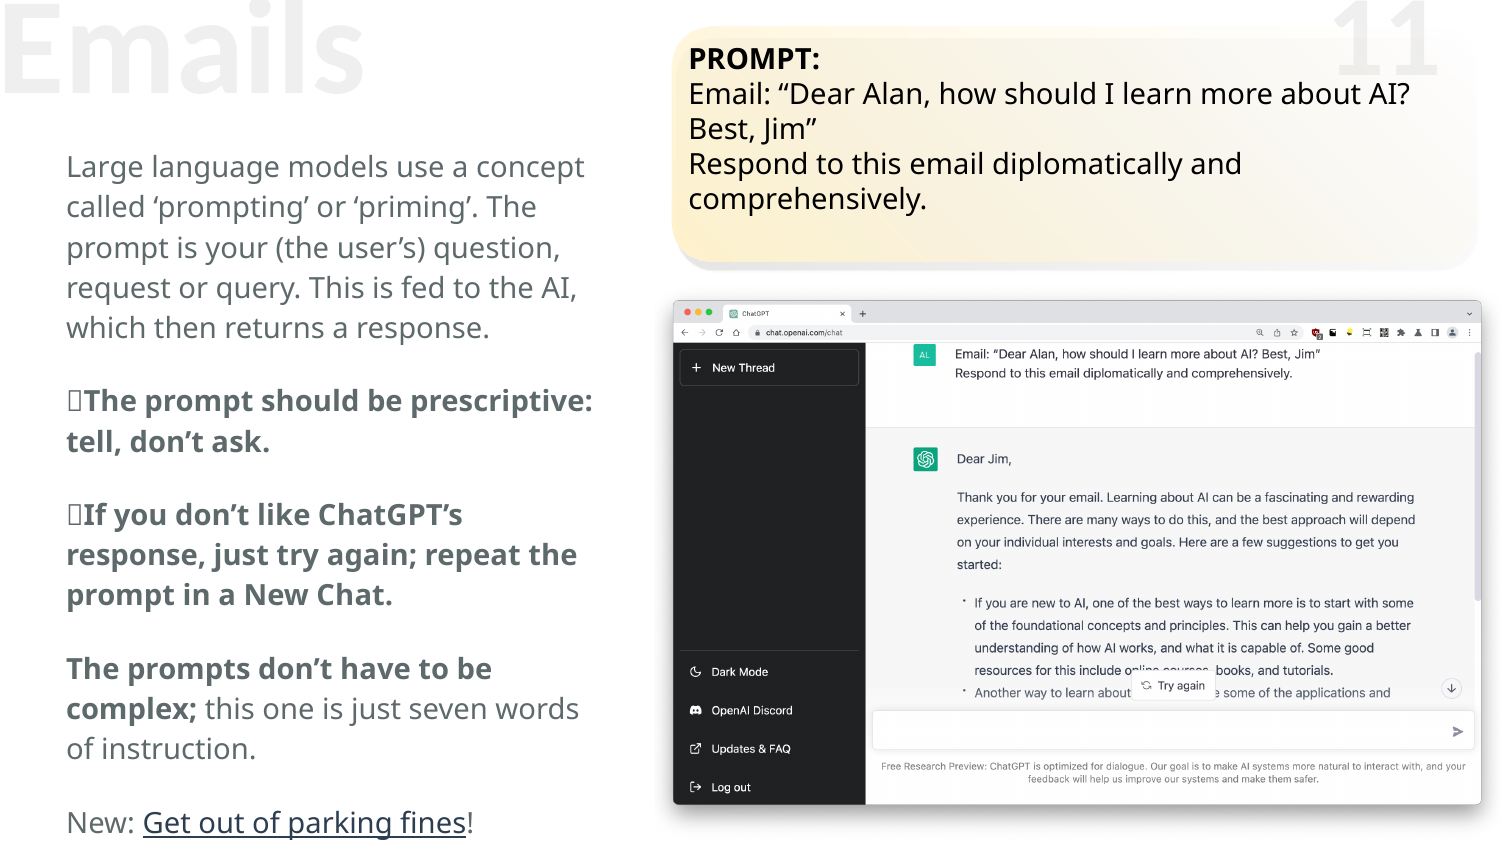

# Emails
Email: “Dear Alan, how should I learn more about AI? Best, Jim”
Respond to this email diplomatically and comprehensively.
Large language models use a concept called ‘prompting’ or ‘priming’. The prompt is your (the user’s) question, request or query. This is fed to the AI, which then returns a response.
💡The prompt should be prescriptive: tell, don’t ask.
💡If you don’t like ChatGPT’s response, just try again; repeat the prompt in a New Chat.
The prompts don’t have to be complex; this one is just seven words of instruction.
New: Get out of parking fines!